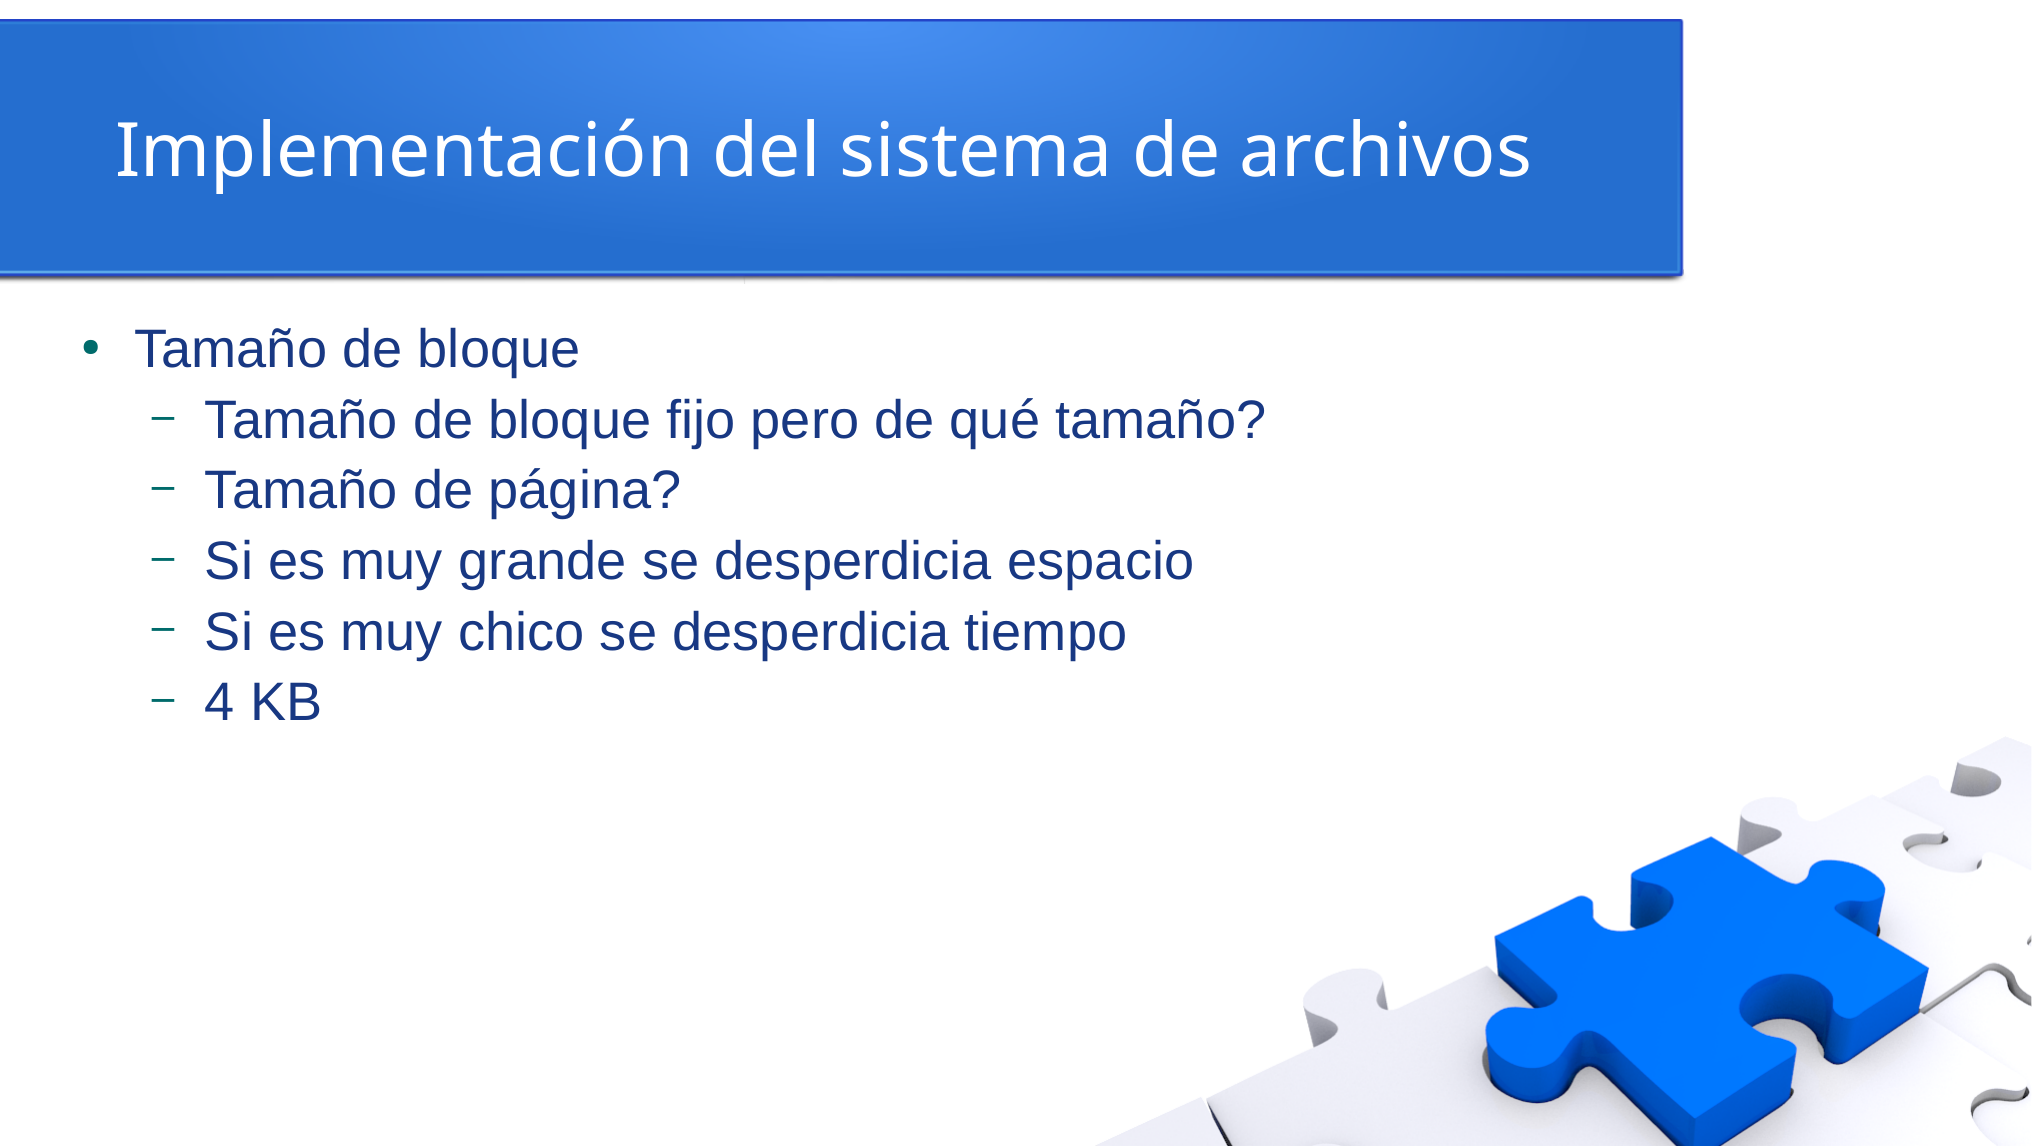

# Implementación del sistema de archivos
Tamaño de bloque
Tamaño de bloque fijo pero de qué tamaño?
Tamaño de página?
Si es muy grande se desperdicia espacio
Si es muy chico se desperdicia tiempo
4 KB